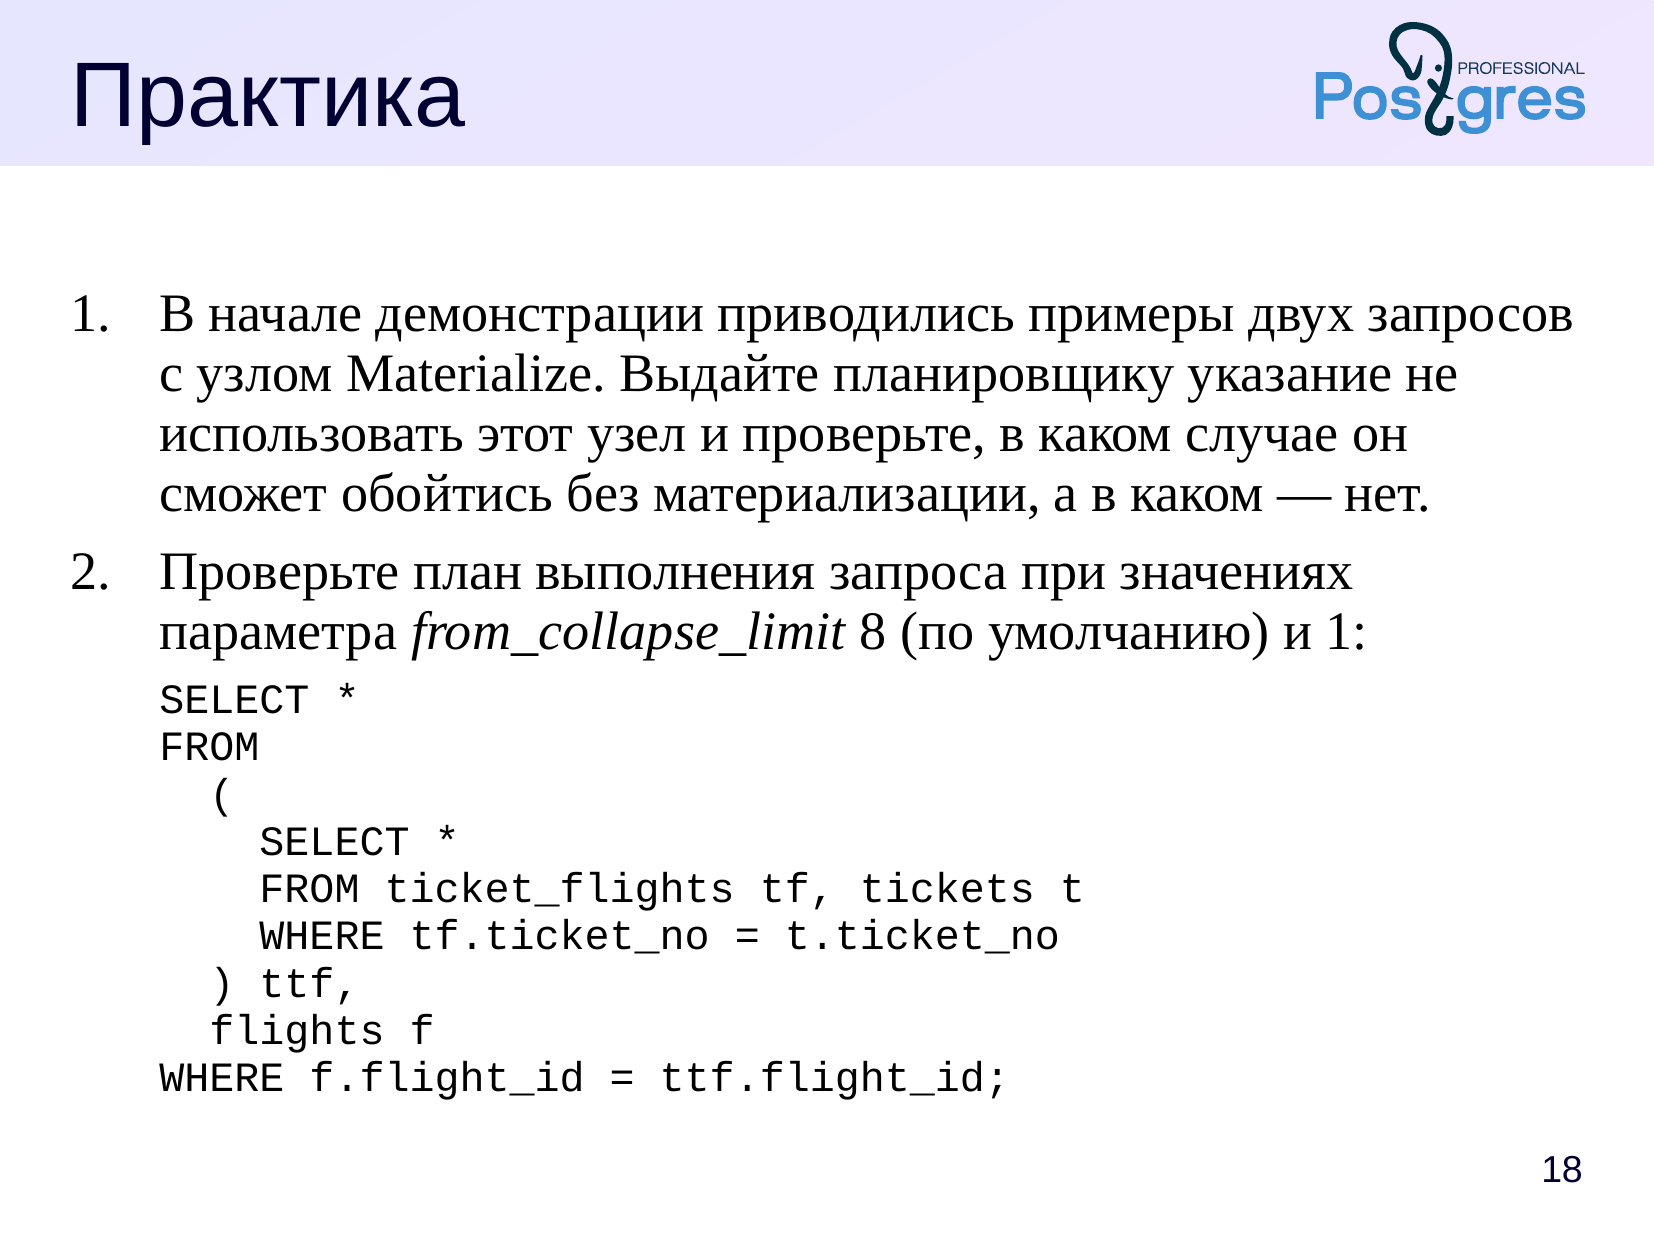

# Практика
В начале демонстрации приводились примеры двух запросов с узлом Materialize. Выдайте планировщику указание не использовать этот узел и проверьте, в каком случае он сможет обойтись без материализации, а в каком — нет.
Проверьте план выполнения запроса при значениях параметра from_collapse_limit 8 (по умолчанию) и 1:
SELECT *
FROM
 (
 SELECT *
 FROM ticket_flights tf, tickets t
 WHERE tf.ticket_no = t.ticket_no
 ) ttf,
 flights f
WHERE f.flight_id = ttf.flight_id;